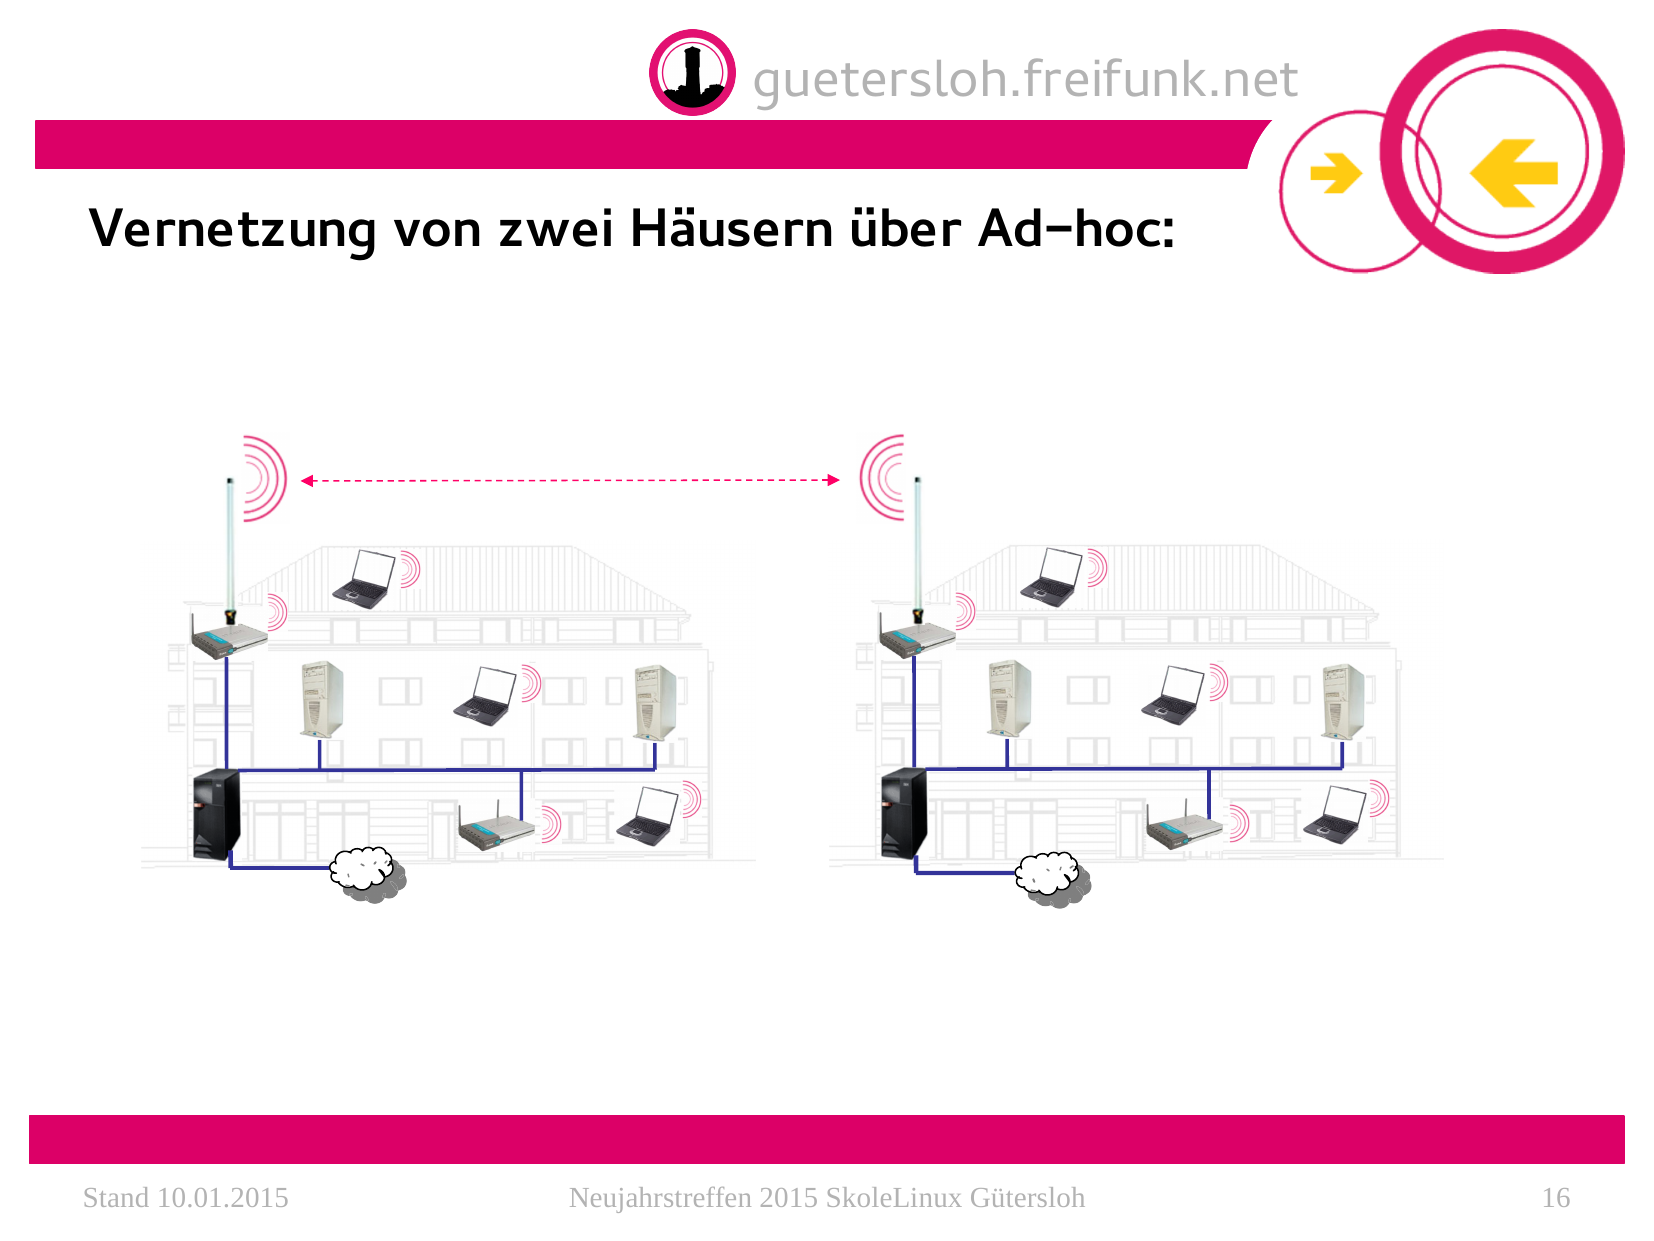

# Vernetzung von zwei Häusern über Ad-hoc:
Stand 10.01.2015
Neujahrstreffen 2015 SkoleLinux Gütersloh
16